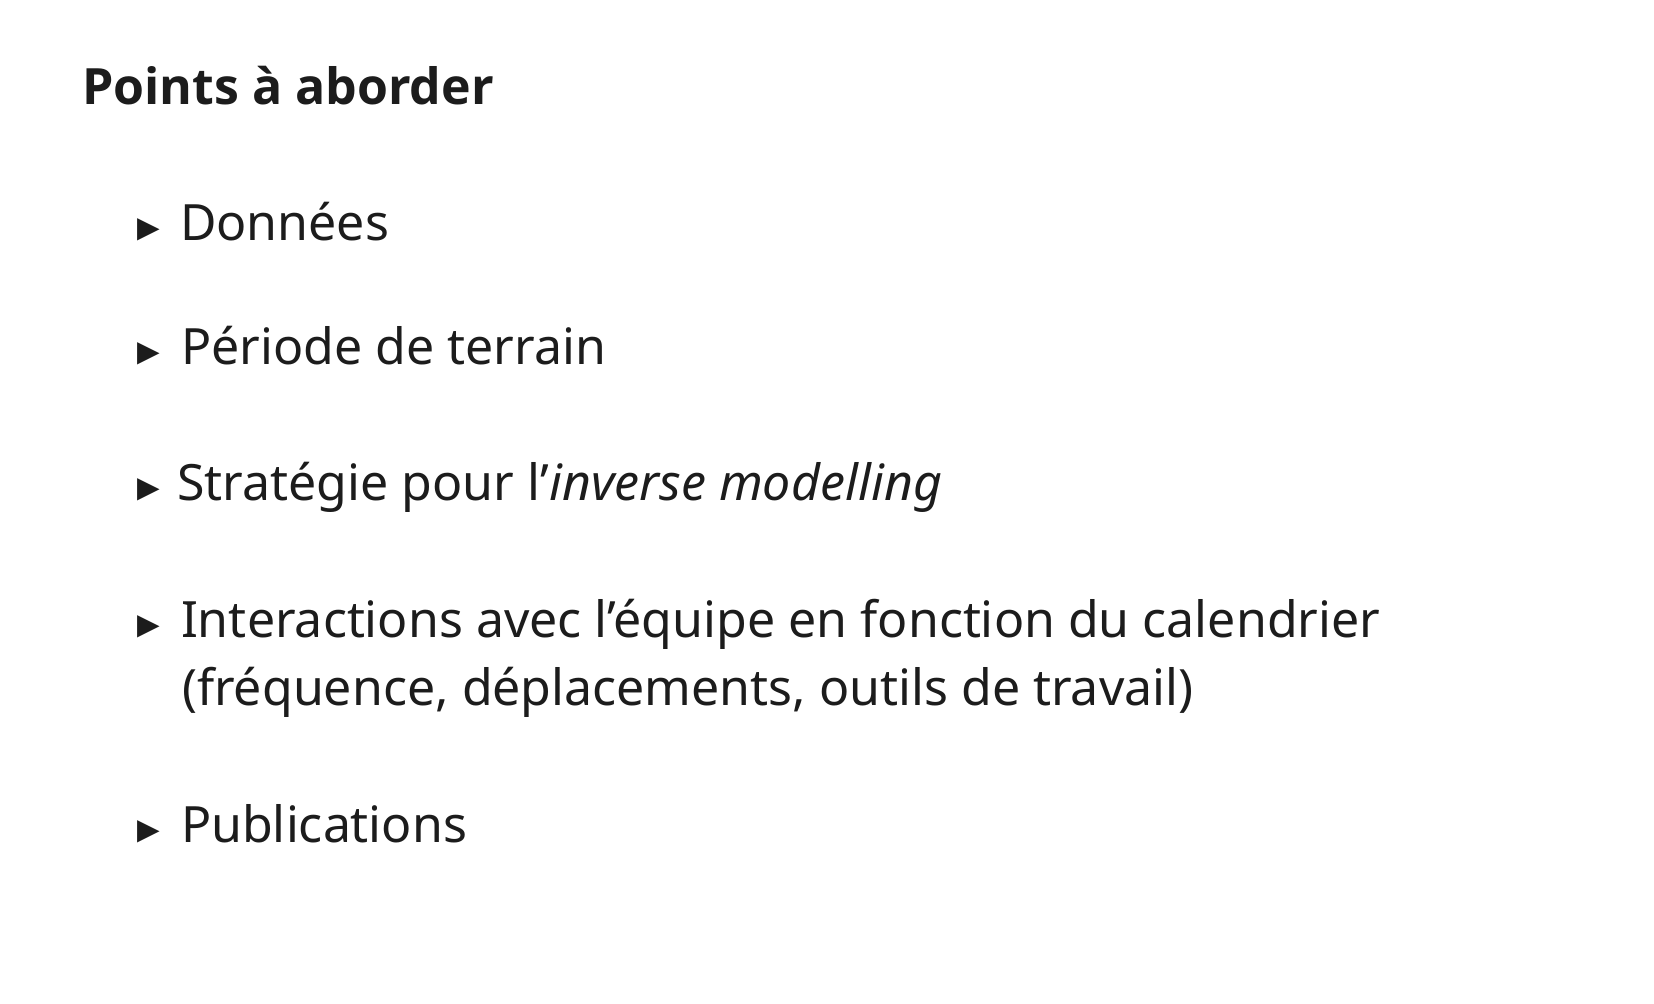

Points à aborder
► Données
► Période de terrain
► Stratégie pour l’inverse modelling
► Interactions avec l’équipe en fonction du calendrier
 (fréquence, déplacements, outils de travail)
► Publications